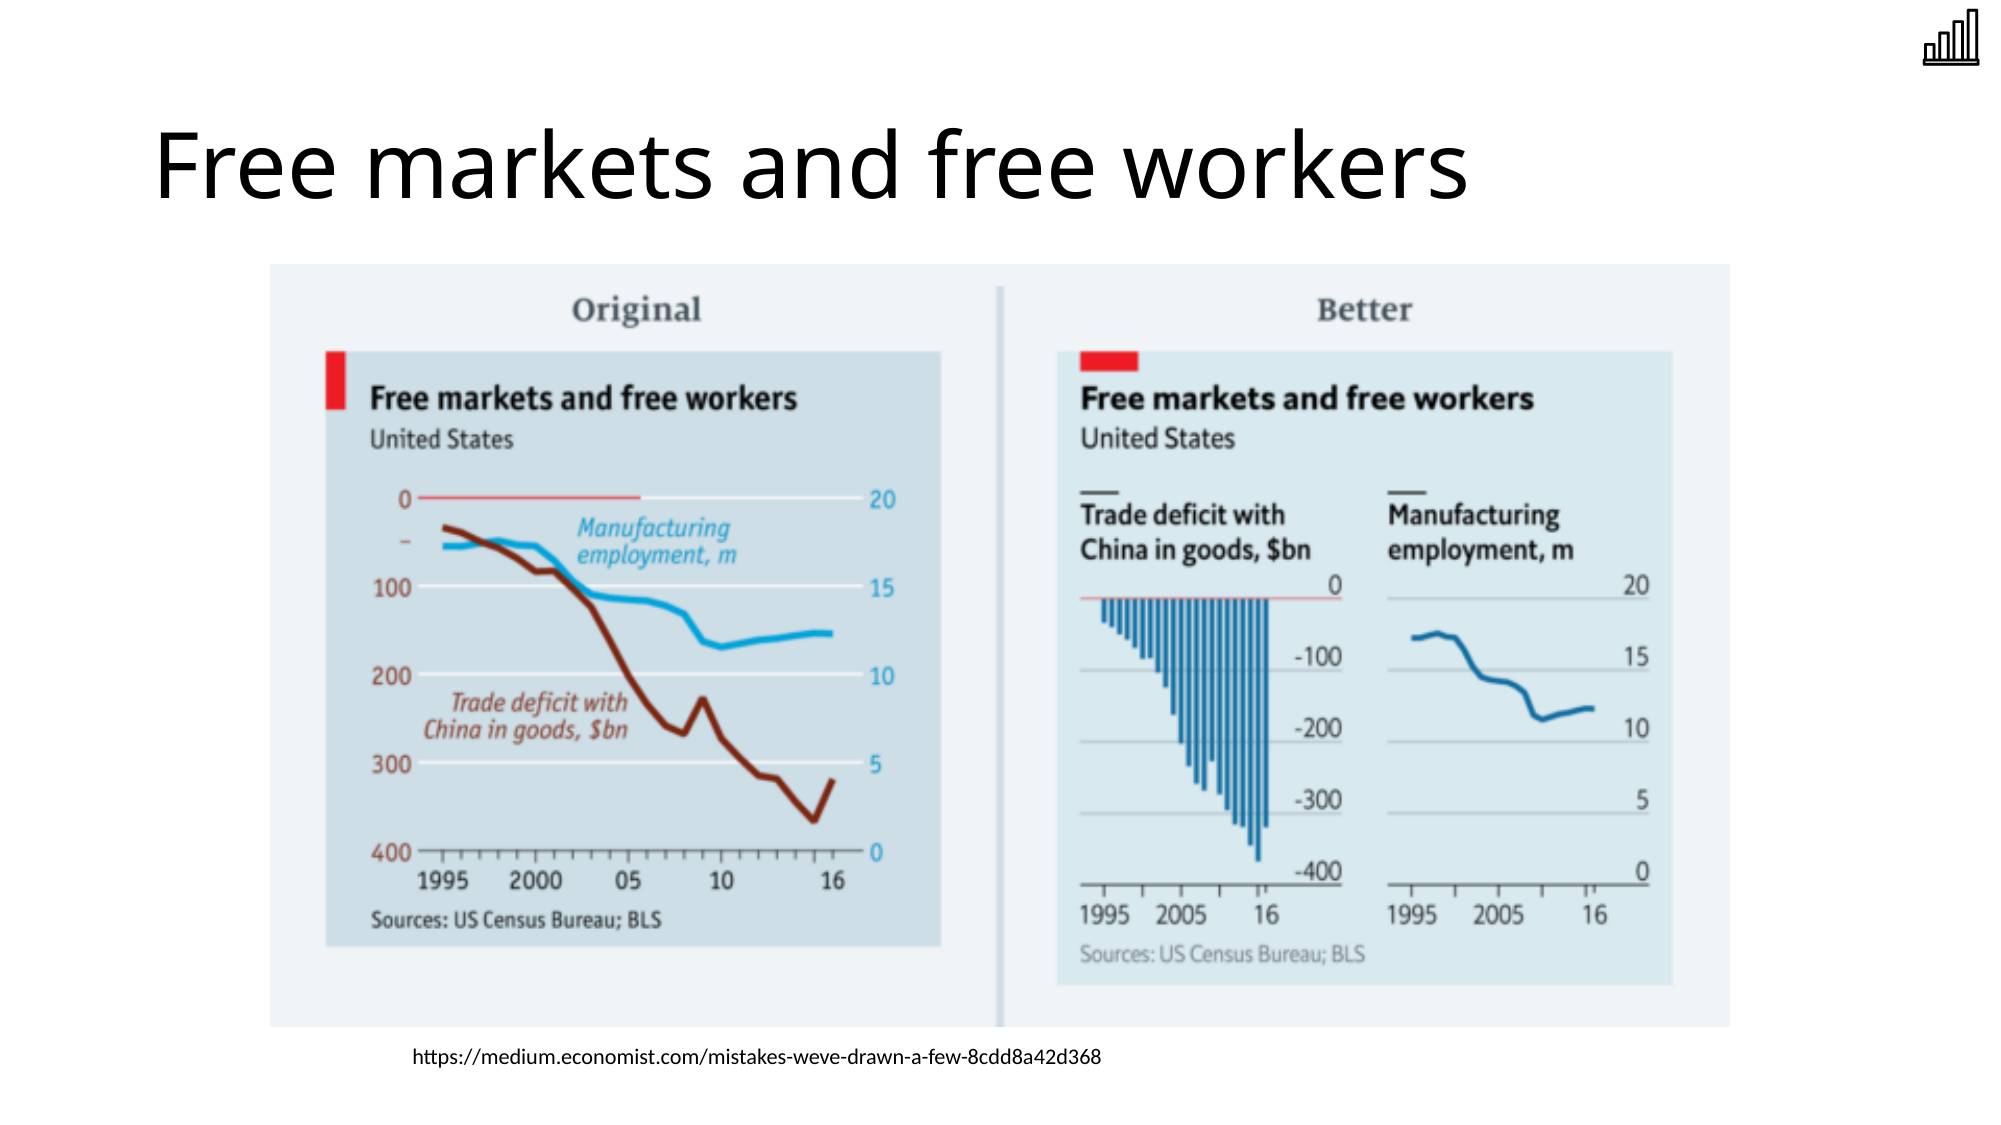

# Free markets and free workers
https://medium.economist.com/mistakes-weve-drawn-a-few-8cdd8a42d368